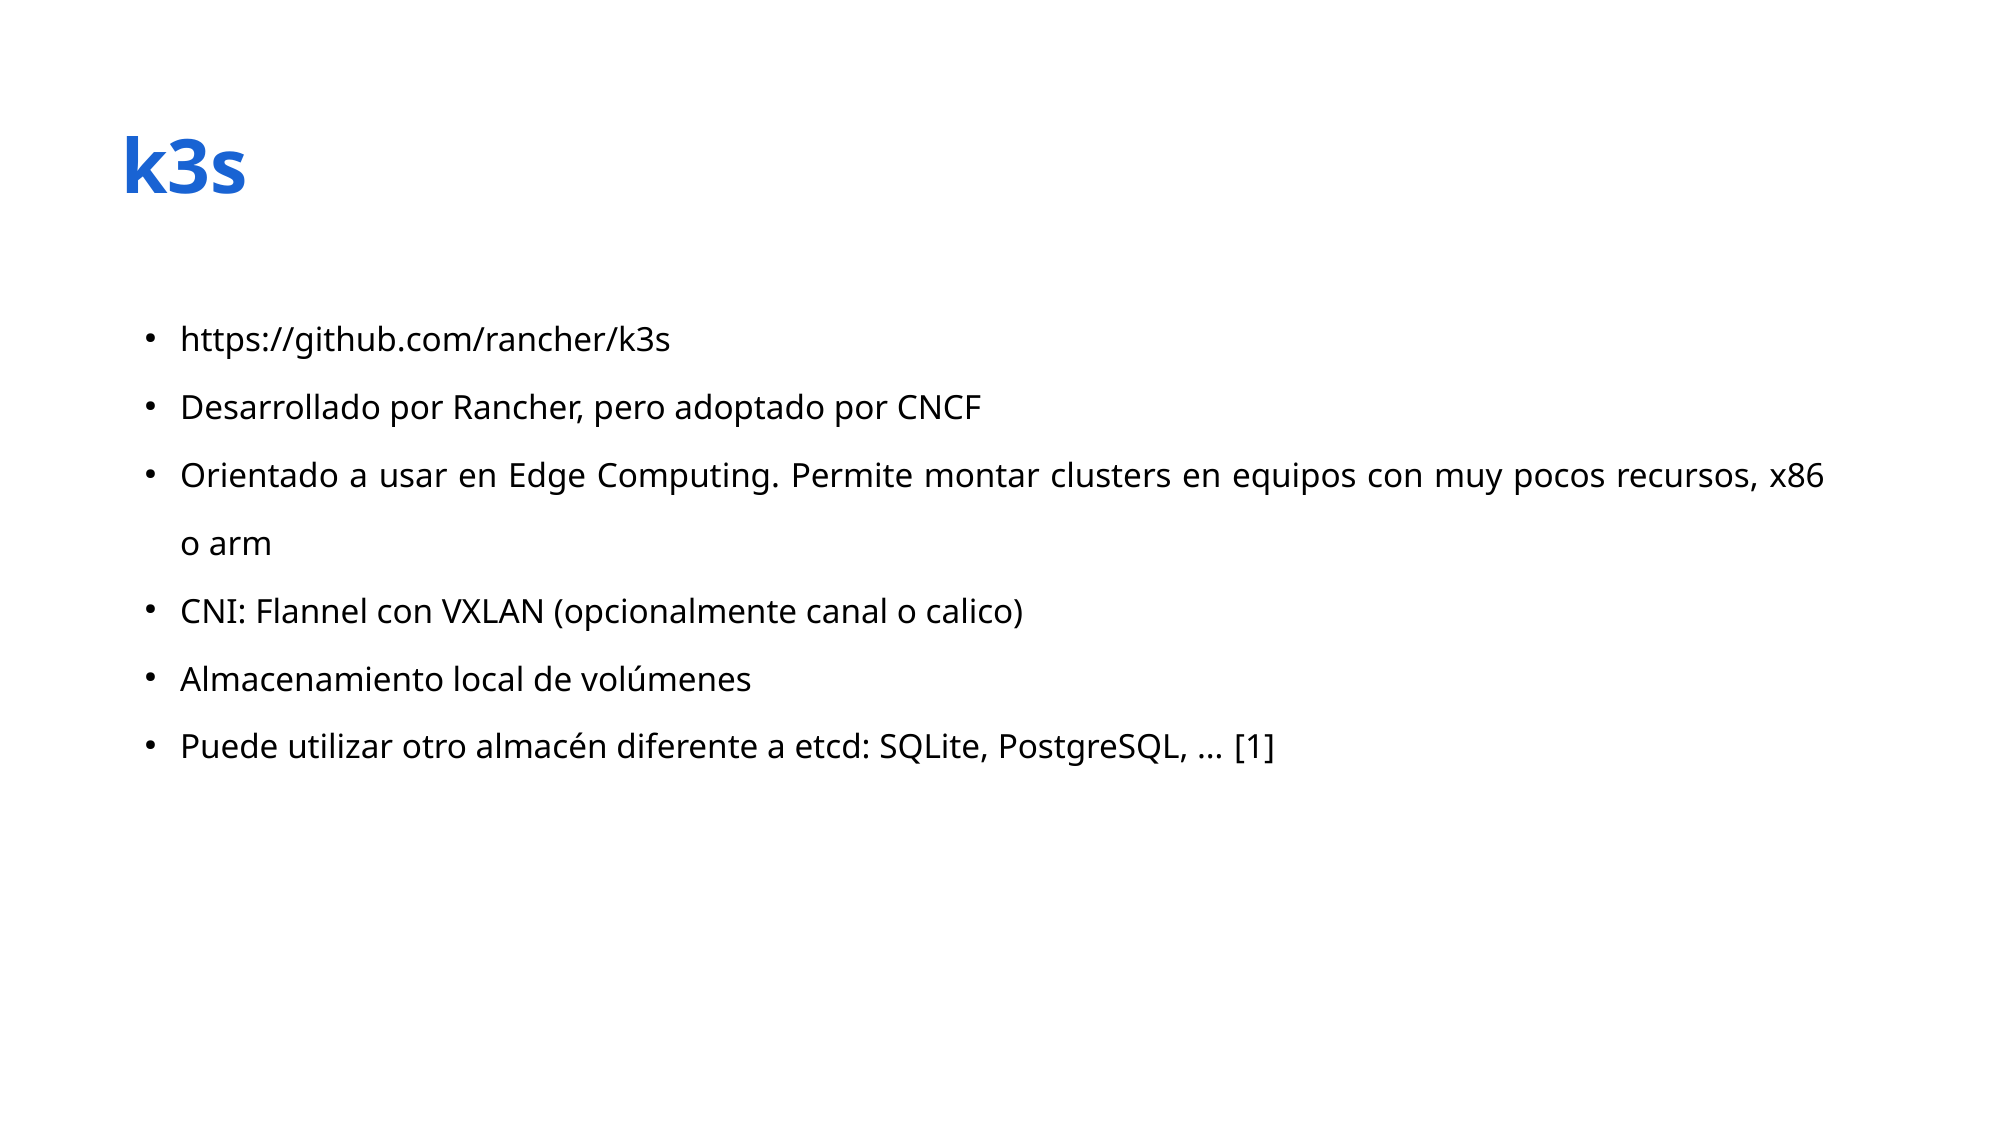

k3s
https://github.com/rancher/k3s
Desarrollado por Rancher, pero adoptado por CNCF
Orientado a usar en Edge Computing. Permite montar clusters en equipos con muy pocos recursos, x86 o arm
CNI: Flannel con VXLAN (opcionalmente canal o calico)
Almacenamiento local de volúmenes
Puede utilizar otro almacén diferente a etcd: SQLite, PostgreSQL, … [1]